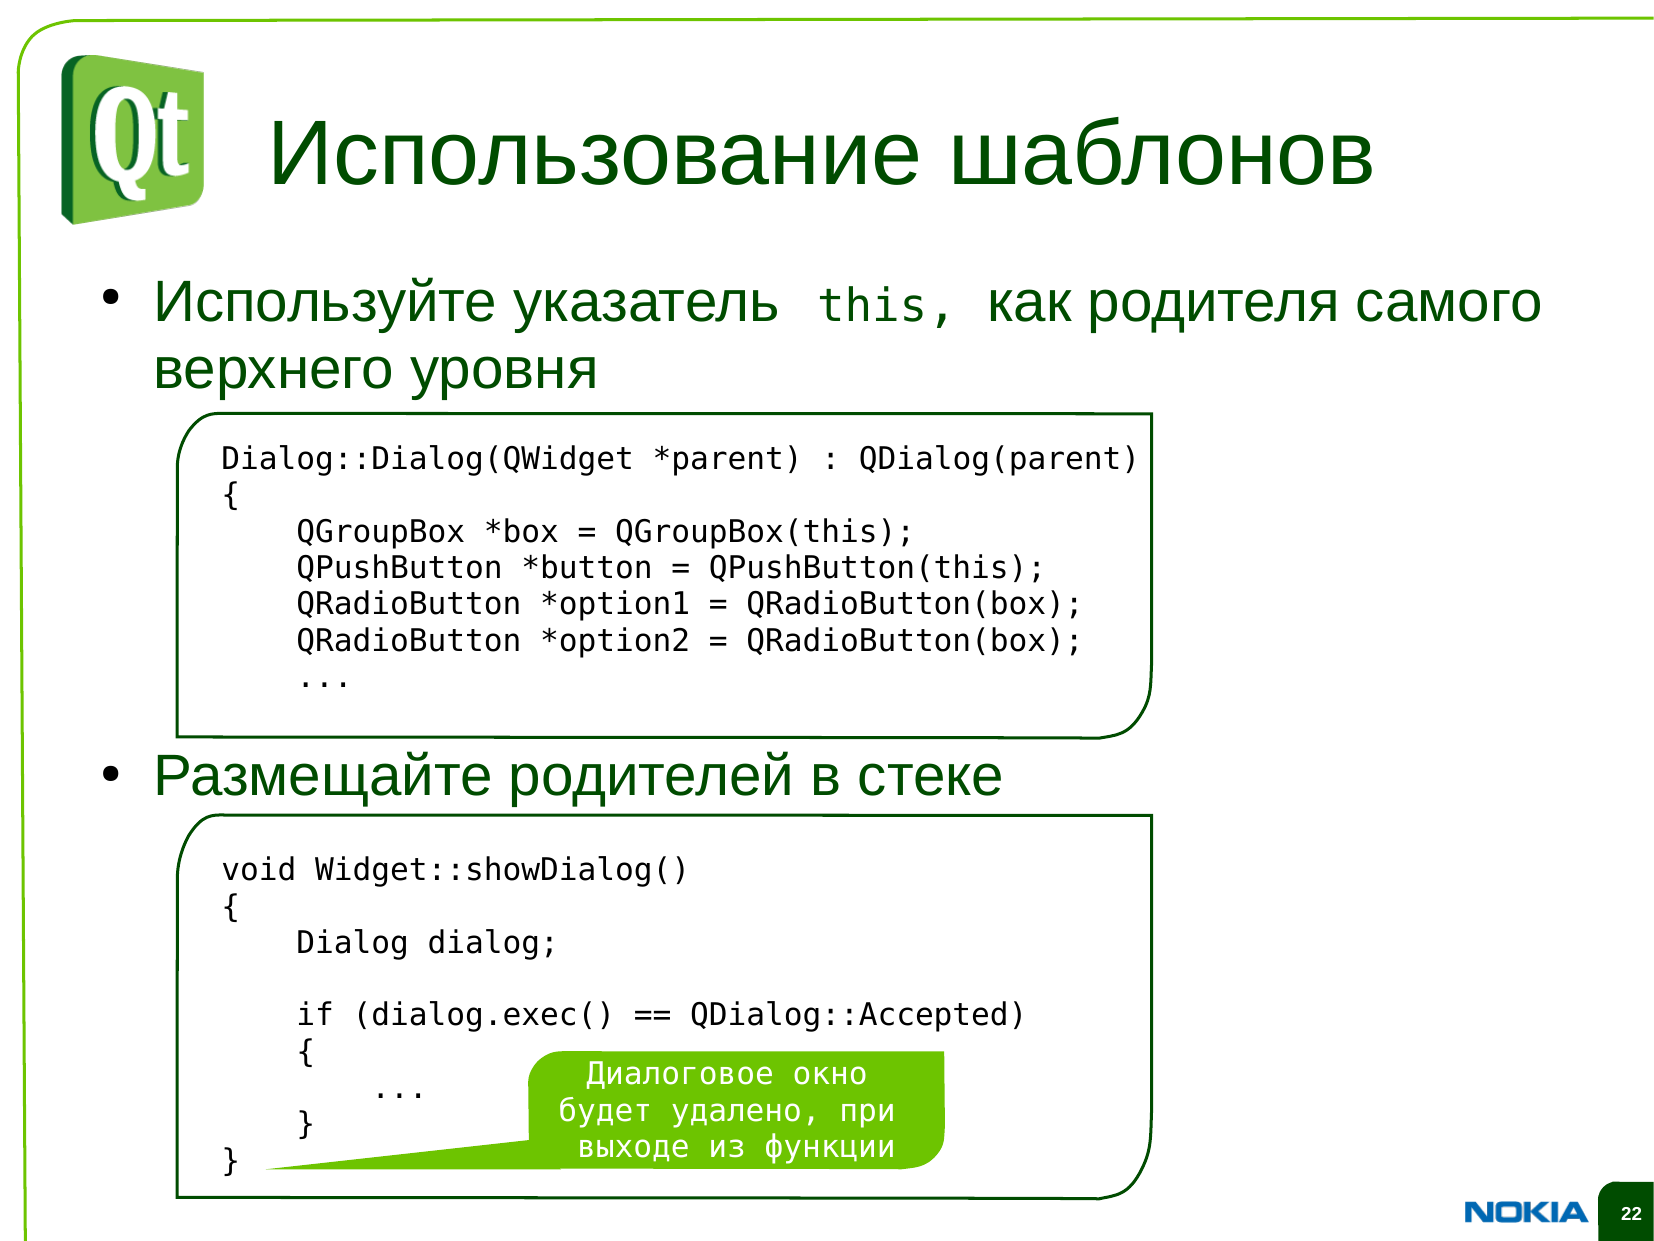

# Использование шаблонов
Используйте указатель this, как родителя самого верхнего уровня
Размещайте родителей в стеке
Dialog::Dialog(QWidget *parent) : QDialog(parent)
{
 QGroupBox *box = QGroupBox(this);
 QPushButton *button = QPushButton(this);
 QRadioButton *option1 = QRadioButton(box);
 QRadioButton *option2 = QRadioButton(box);
 ...
void Widget::showDialog()
{
 Dialog dialog;
 if (dialog.exec() == QDialog::Accepted)
 {
 ...
 }
}
Диалоговое окно
будет удалено, при
выходе из функции